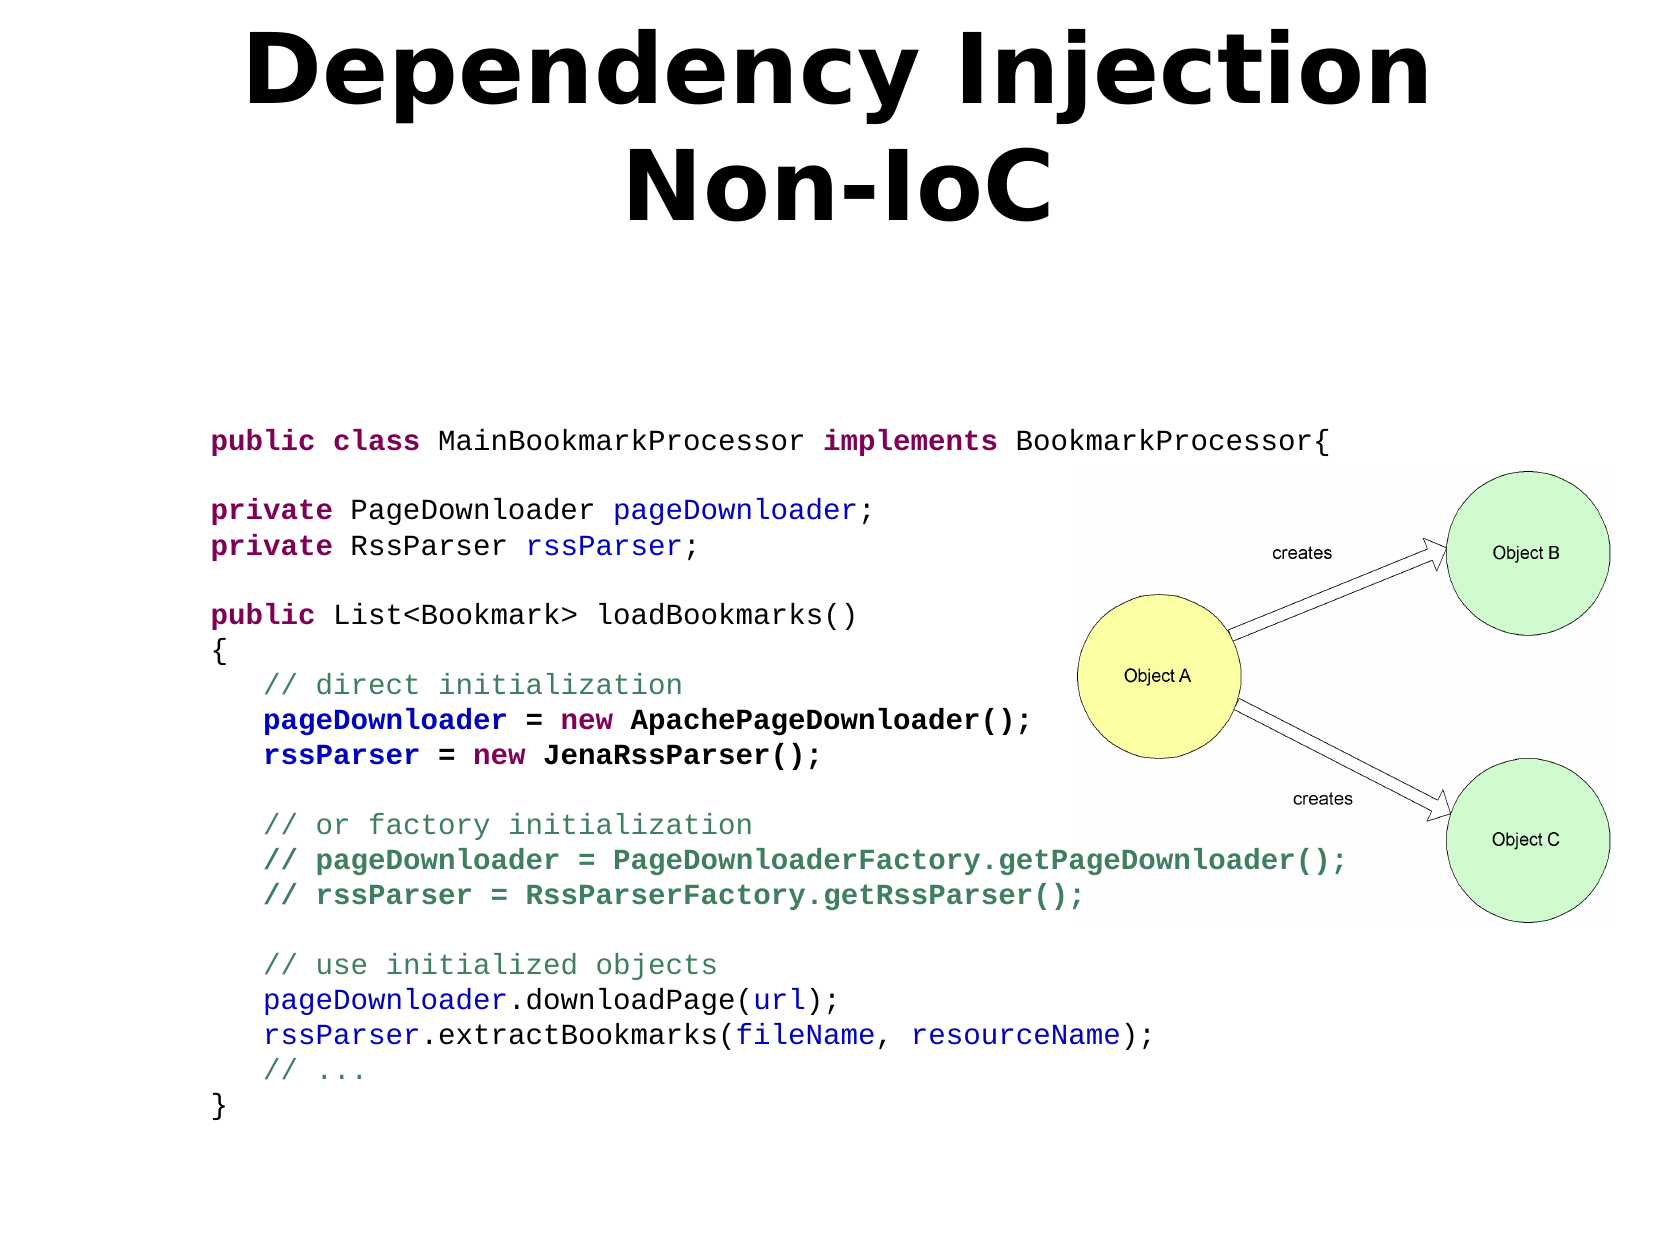

# Dependency Injection Non-IoC
public class MainBookmarkProcessor implements BookmarkProcessor{
private PageDownloader pageDownloader;
private RssParser rssParser;
public List<Bookmark> loadBookmarks()
{
 // direct initialization
 pageDownloader = new ApachePageDownloader();
 rssParser = new JenaRssParser();
 // or factory initialization
 // pageDownloader = PageDownloaderFactory.getPageDownloader();
 // rssParser = RssParserFactory.getRssParser();
 // use initialized objects
 pageDownloader.downloadPage(url);
 rssParser.extractBookmarks(fileName, resourceName);
 // ...
}